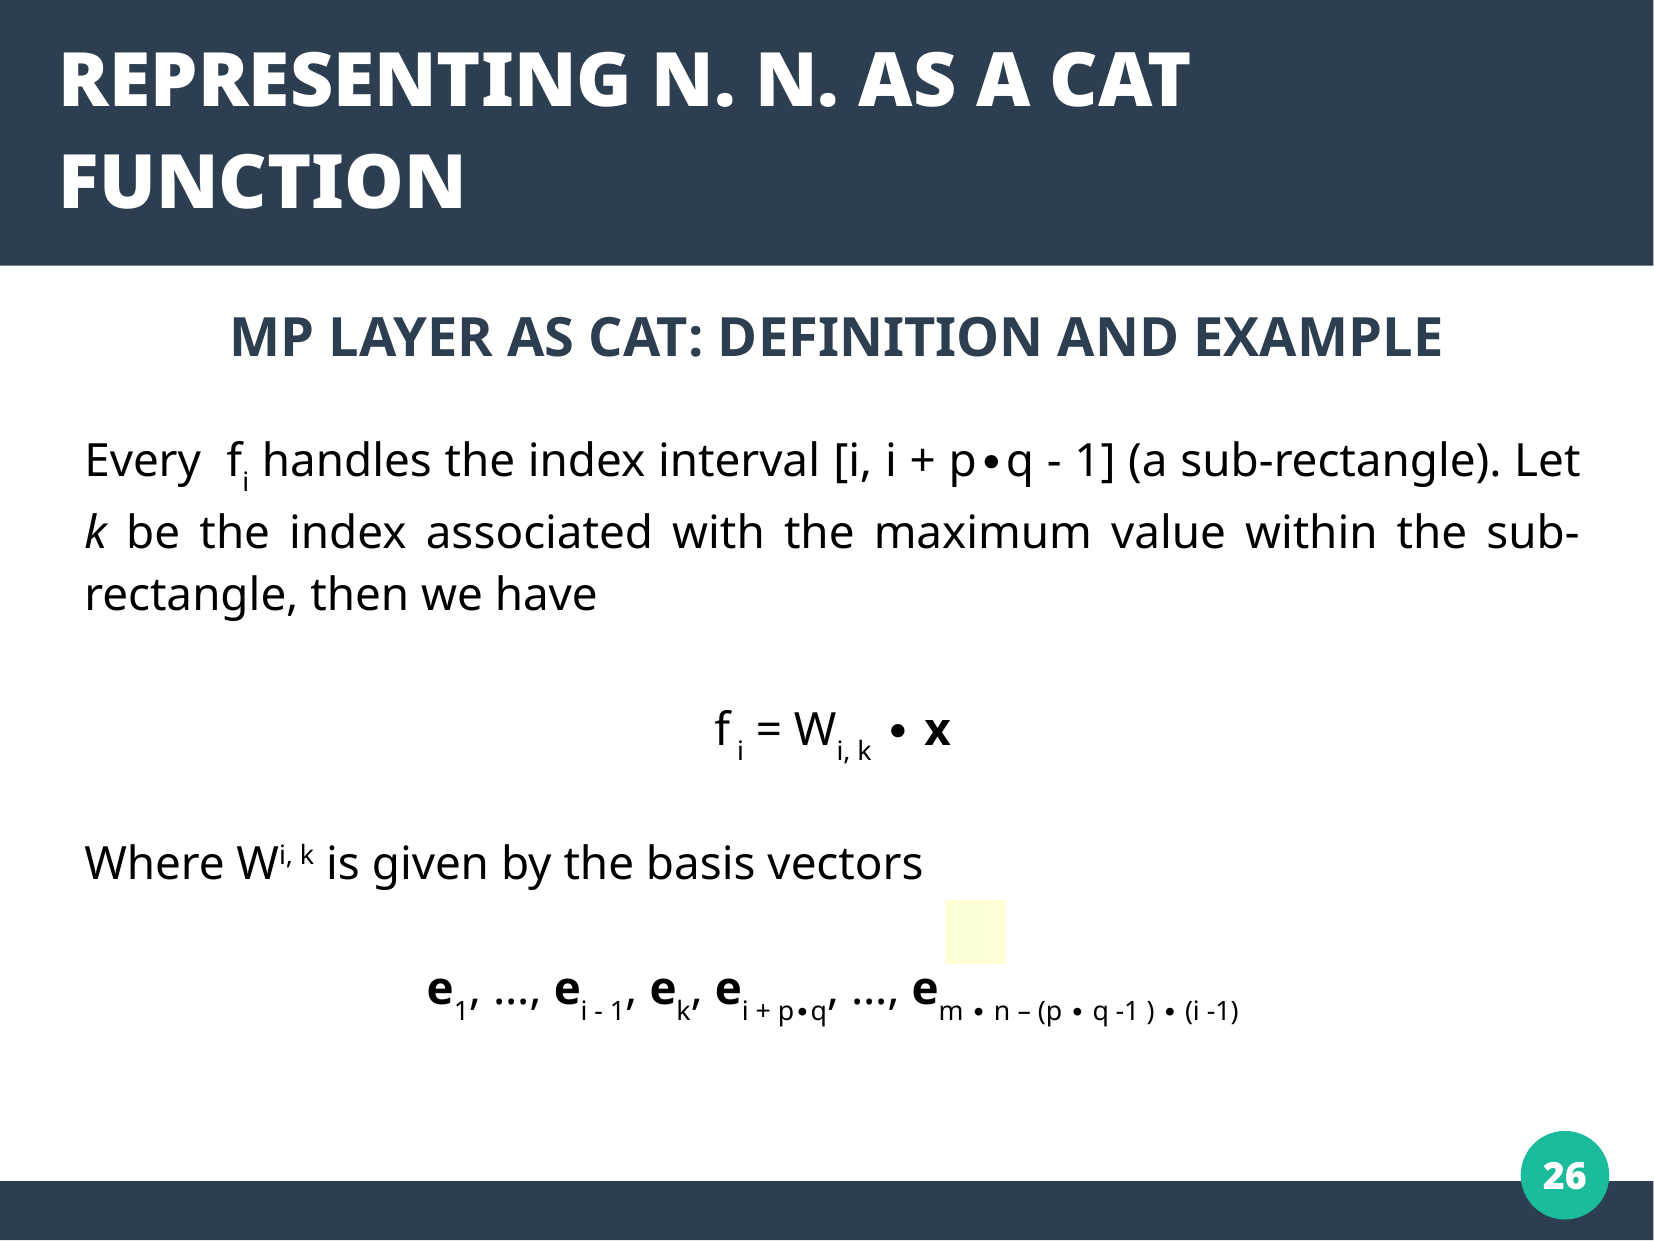

# REPRESENTING N. N. AS A CAT FUNCTION
MP LAYER AS CAT: DEFINITION AND EXAMPLE
Every fi handles the index interval [i, i + p∙q - 1] (a sub-rectangle). Let k be the index associated with the maximum value within the sub-rectangle, then we have
f i = Wi, k ∙ x
Where Wi, k is given by the basis vectors
e1, …, ei - 1, ek, ei + p∙q, …, em ∙ n – (p ∙ q -1 ) ∙ (i -1)
26